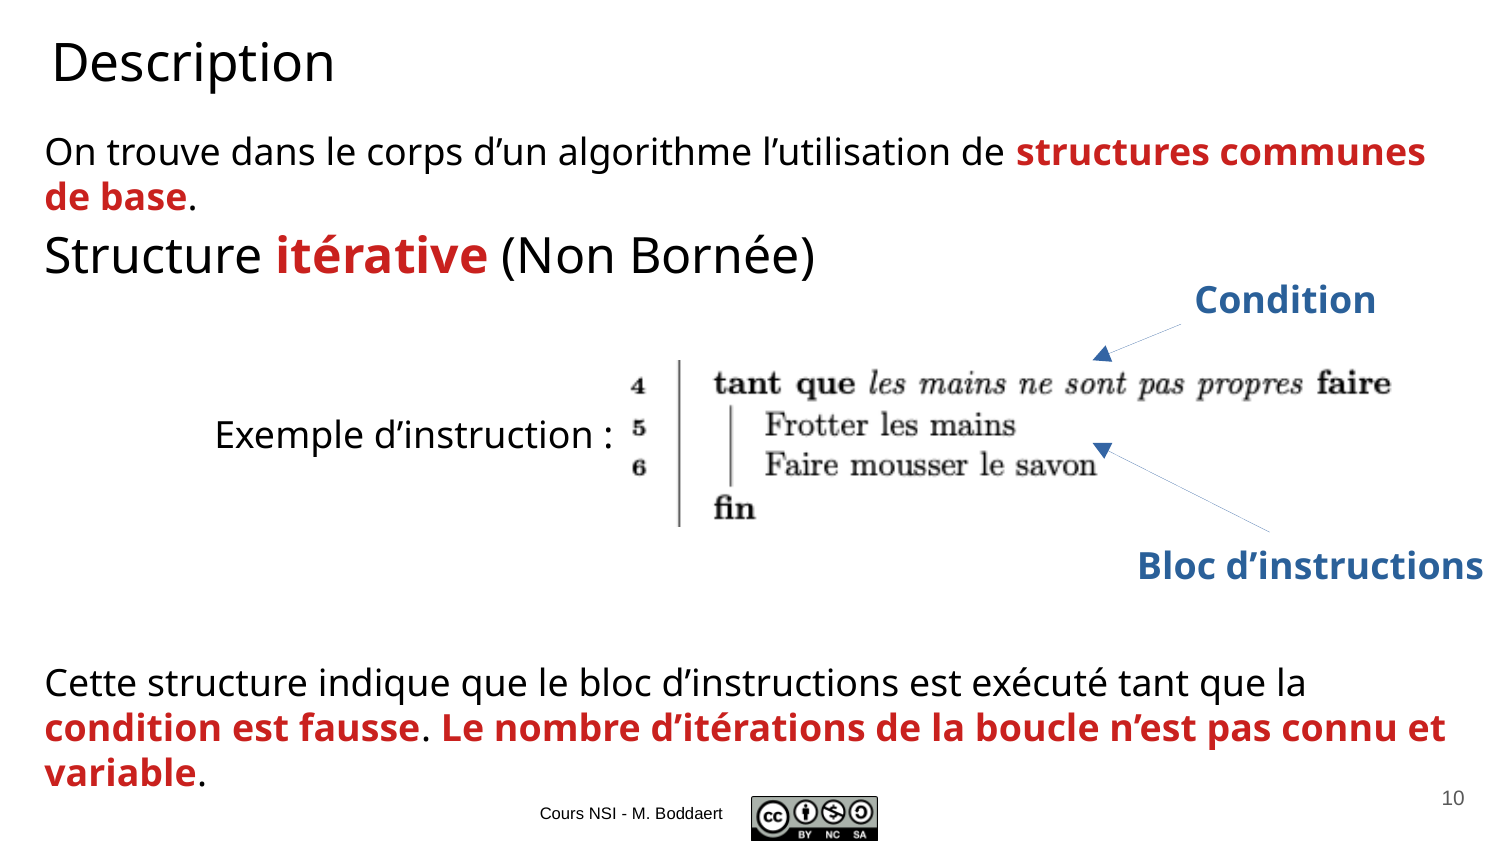

# Description
On trouve dans le corps d’un algorithme l’utilisation de structures communes de base.
Structure itérative (Non Bornée)
Condition
Exemple d’instruction :
Bloc d’instructions
Cette structure indique que le bloc d’instructions est exécuté tant que la condition est fausse. Le nombre d’itérations de la boucle n’est pas connu et variable.